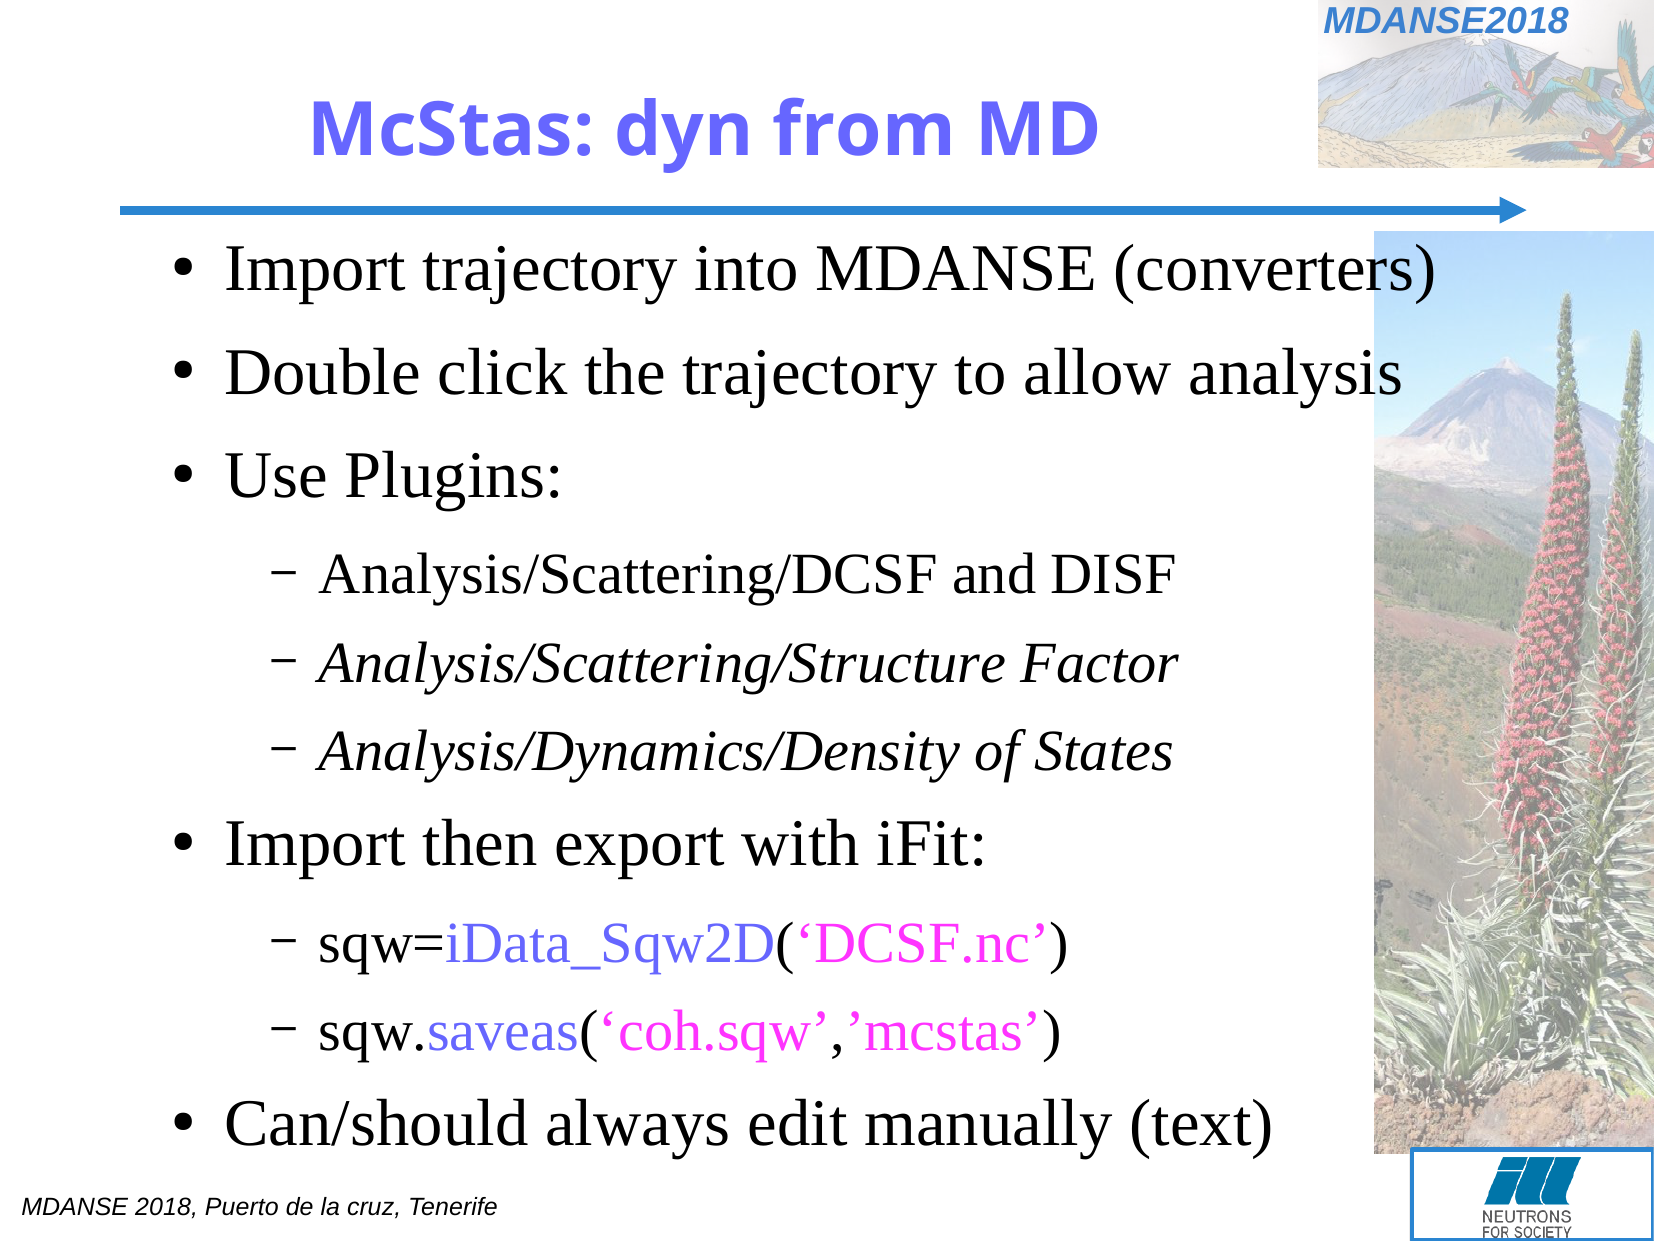

# McStas: dyn from MD
Import trajectory into MDANSE (converters)
Double click the trajectory to allow analysis
Use Plugins:
Analysis/Scattering/DCSF and DISF
Analysis/Scattering/Structure Factor
Analysis/Dynamics/Density of States
Import then export with iFit:
sqw=iData_Sqw2D(‘DCSF.nc’)
sqw.saveas(‘coh.sqw’,’mcstas’)
Can/should always edit manually (text)